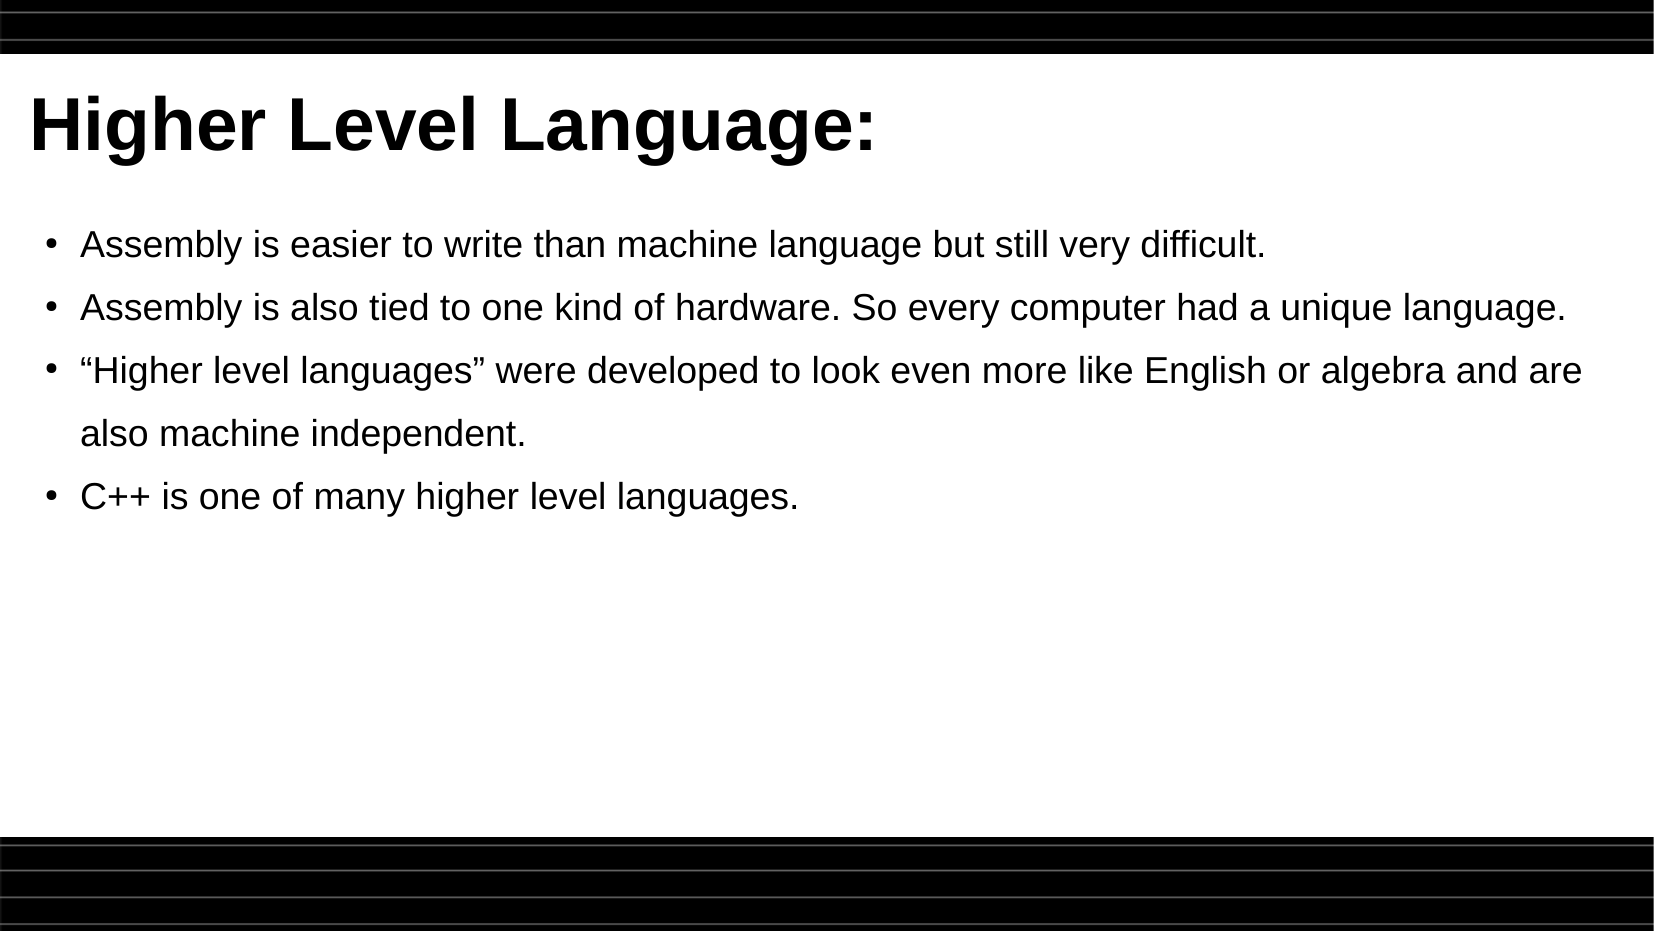

Higher Level Language:
Assembly is easier to write than machine language but still very difficult.
Assembly is also tied to one kind of hardware. So every computer had a unique language.
“Higher level languages” were developed to look even more like English or algebra and are also machine independent.
C++ is one of many higher level languages.